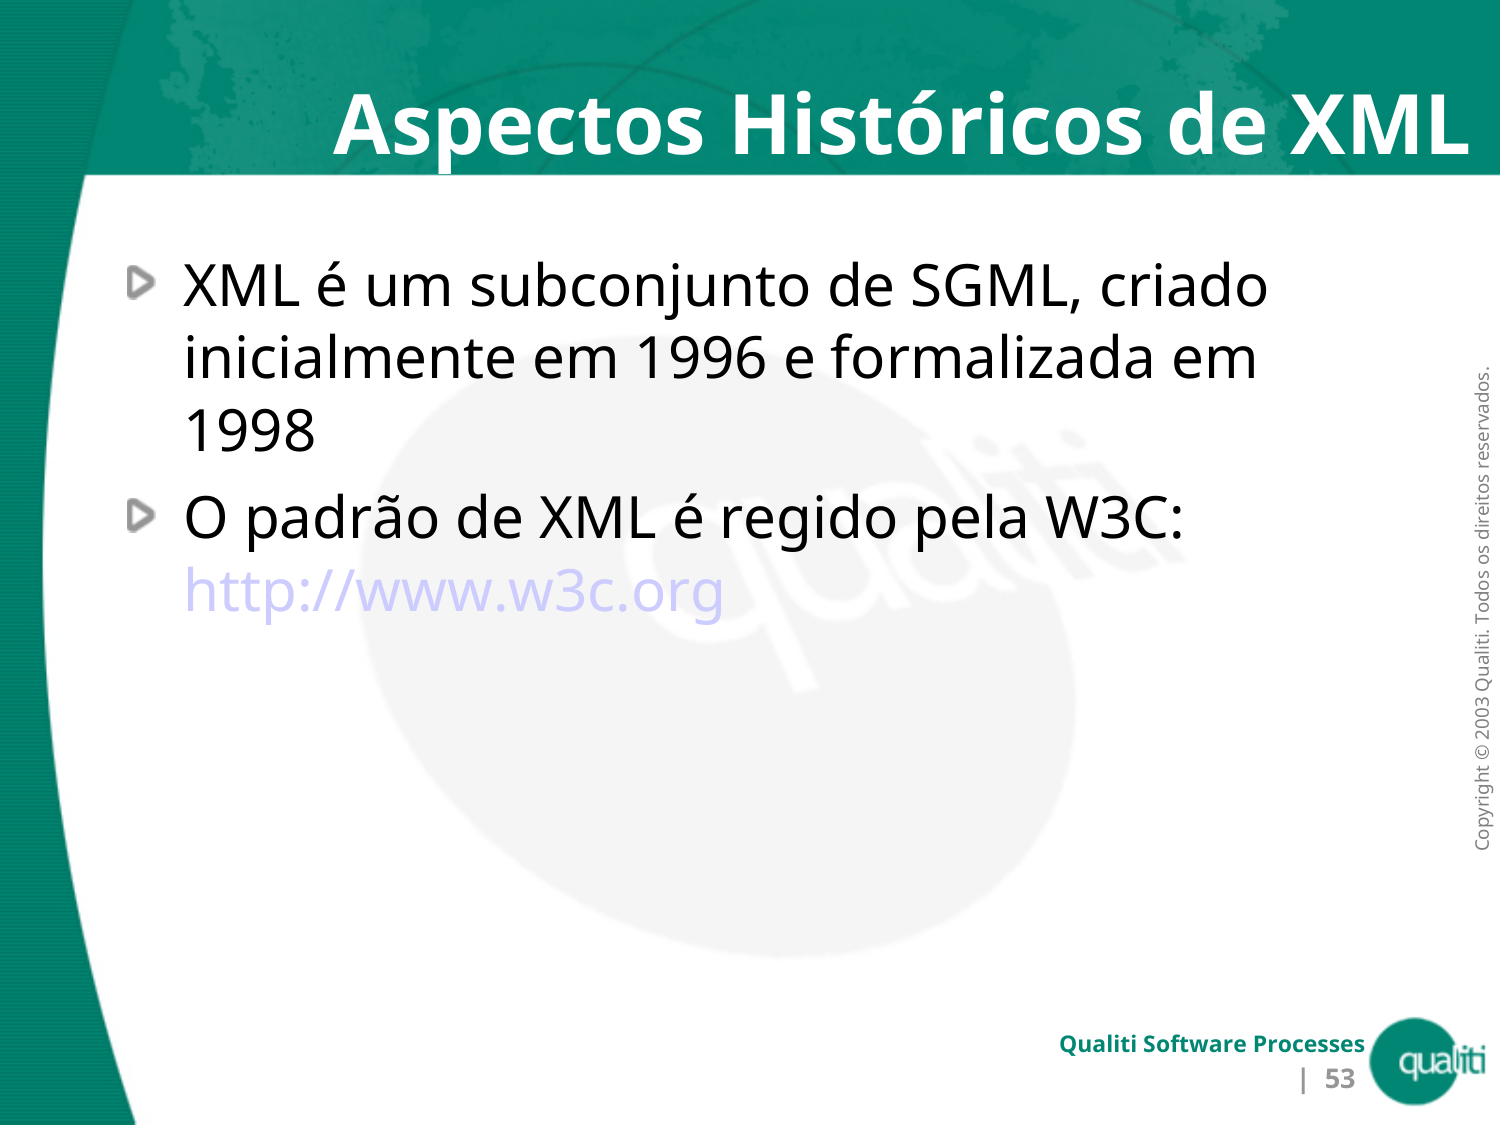

# Aspectos Históricos de XML
XML é um subconjunto de SGML, criado inicialmente em 1996 e formalizada em 1998
O padrão de XML é regido pela W3C: http://www.w3c.org